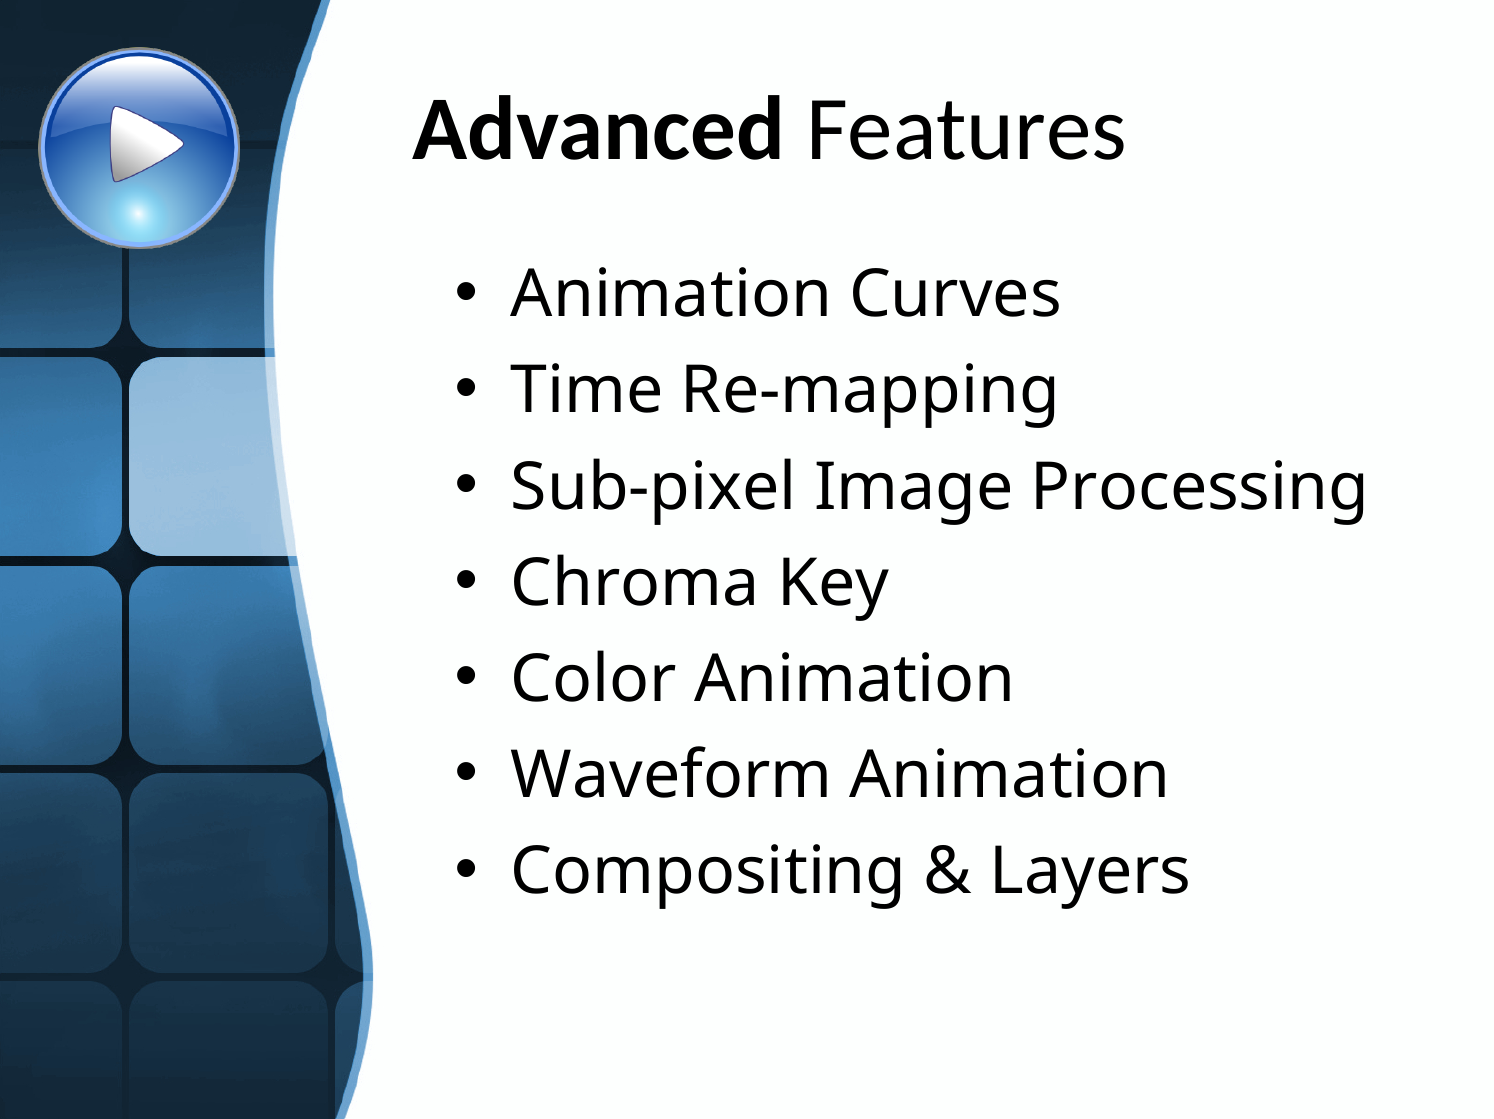

# Advanced Features
Animation Curves
Time Re-mapping
Sub-pixel Image Processing
Chroma Key
Color Animation
Waveform Animation
Compositing & Layers